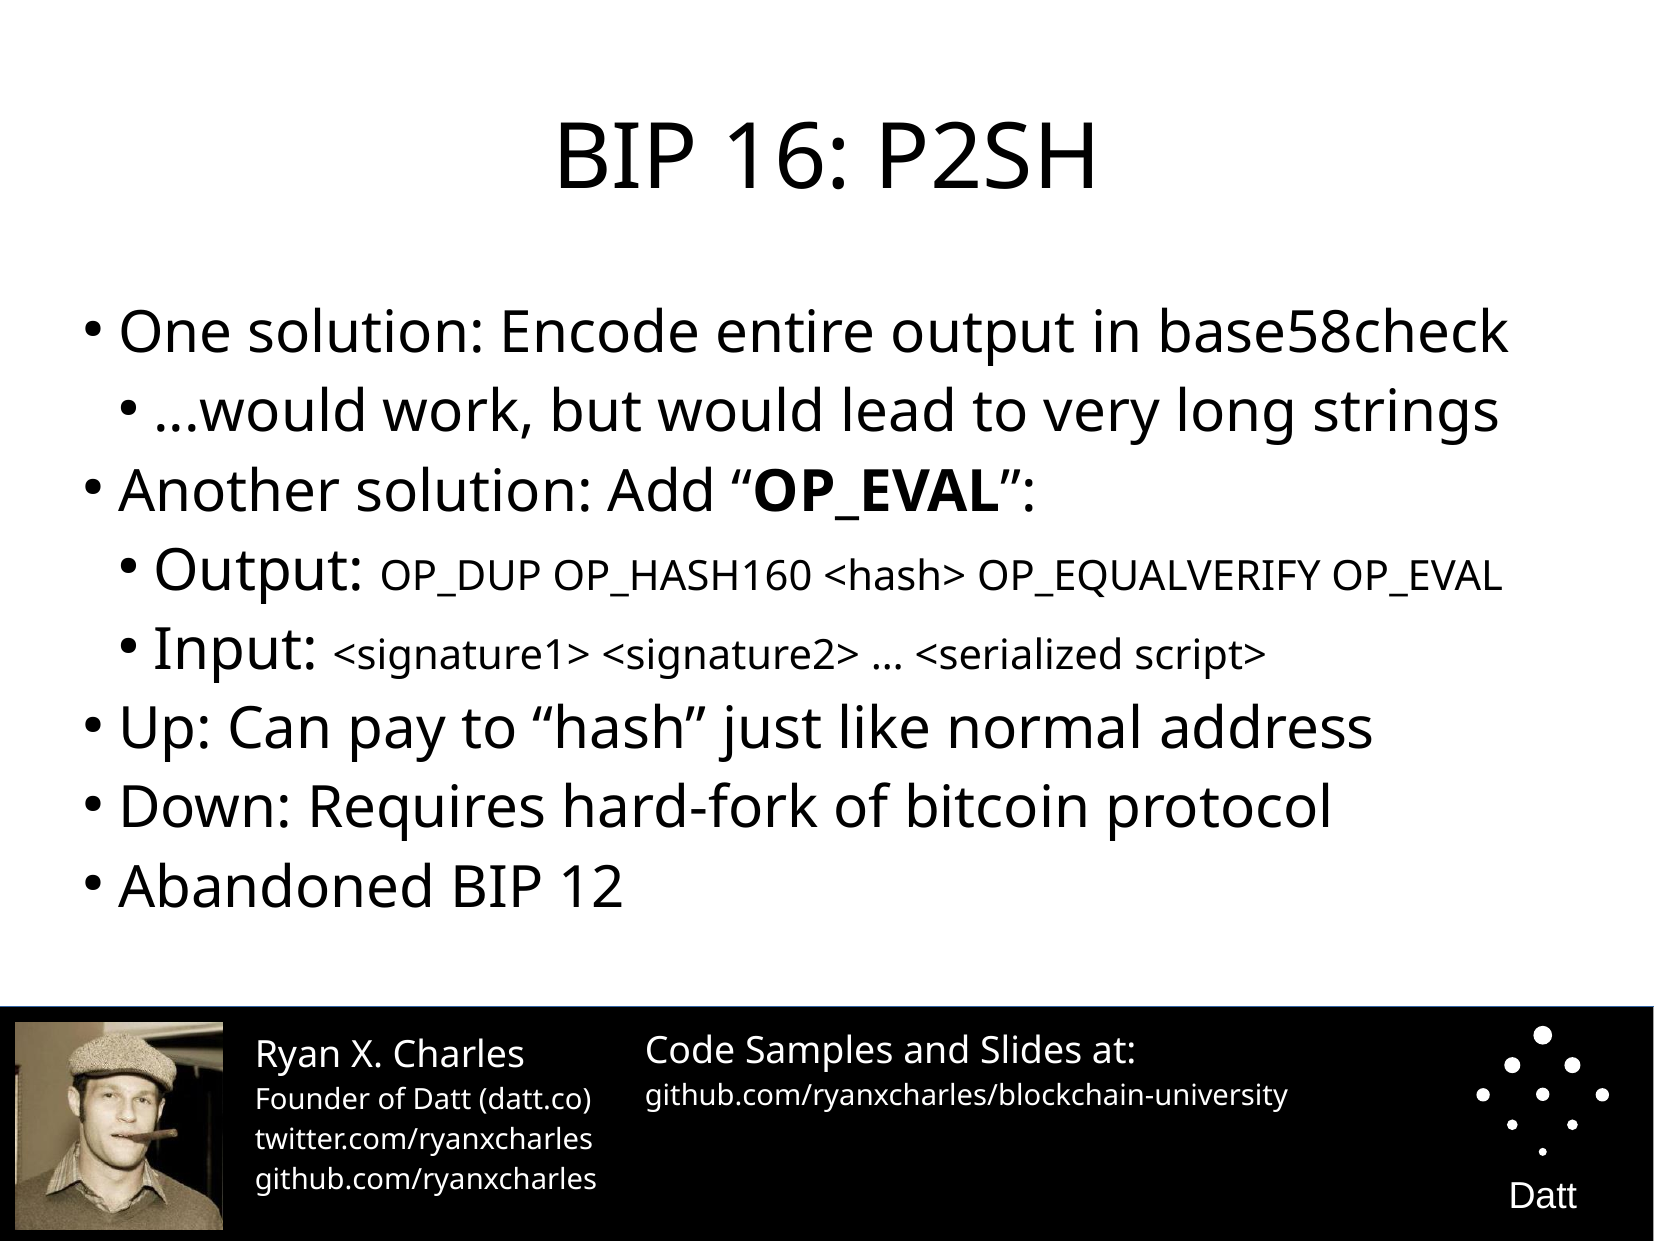

BIP 16: P2SH
# One solution: Encode entire output in base58check
...would work, but would lead to very long strings
Another solution: Add “OP_EVAL”:
Output: OP_DUP OP_HASH160 <hash> OP_EQUALVERIFY OP_EVAL
Input: <signature1> <signature2> … <serialized script>
Up: Can pay to “hash” just like normal address
Down: Requires hard-fork of bitcoin protocol
Abandoned BIP 12
Code Samples and Slides at:
github.com/ryanxcharles/blockchain-university
Ryan X. Charles
Founder of Datt (datt.co)
twitter.com/ryanxcharles
github.com/ryanxcharles
Datt